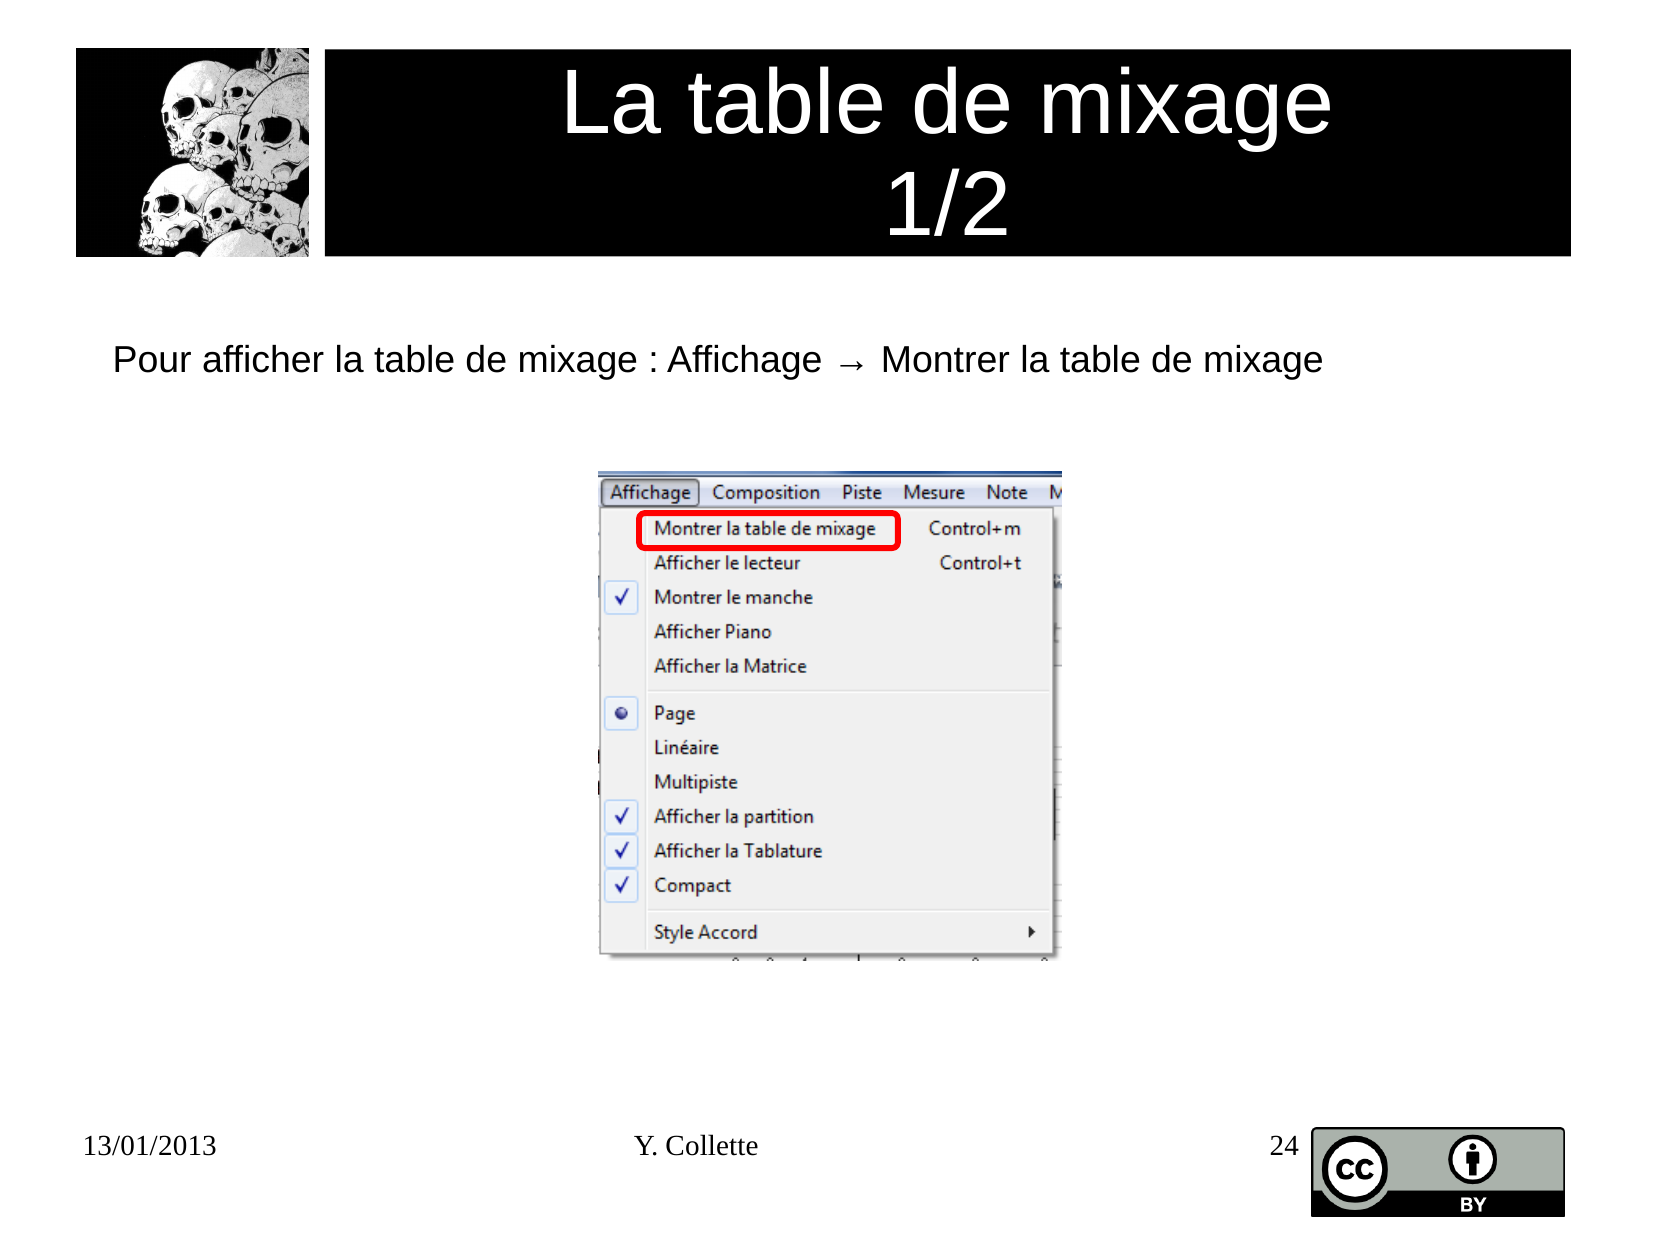

# La table de mixage 1/2
Pour afficher la table de mixage : Affichage → Montrer la table de mixage
Y. Collette
24